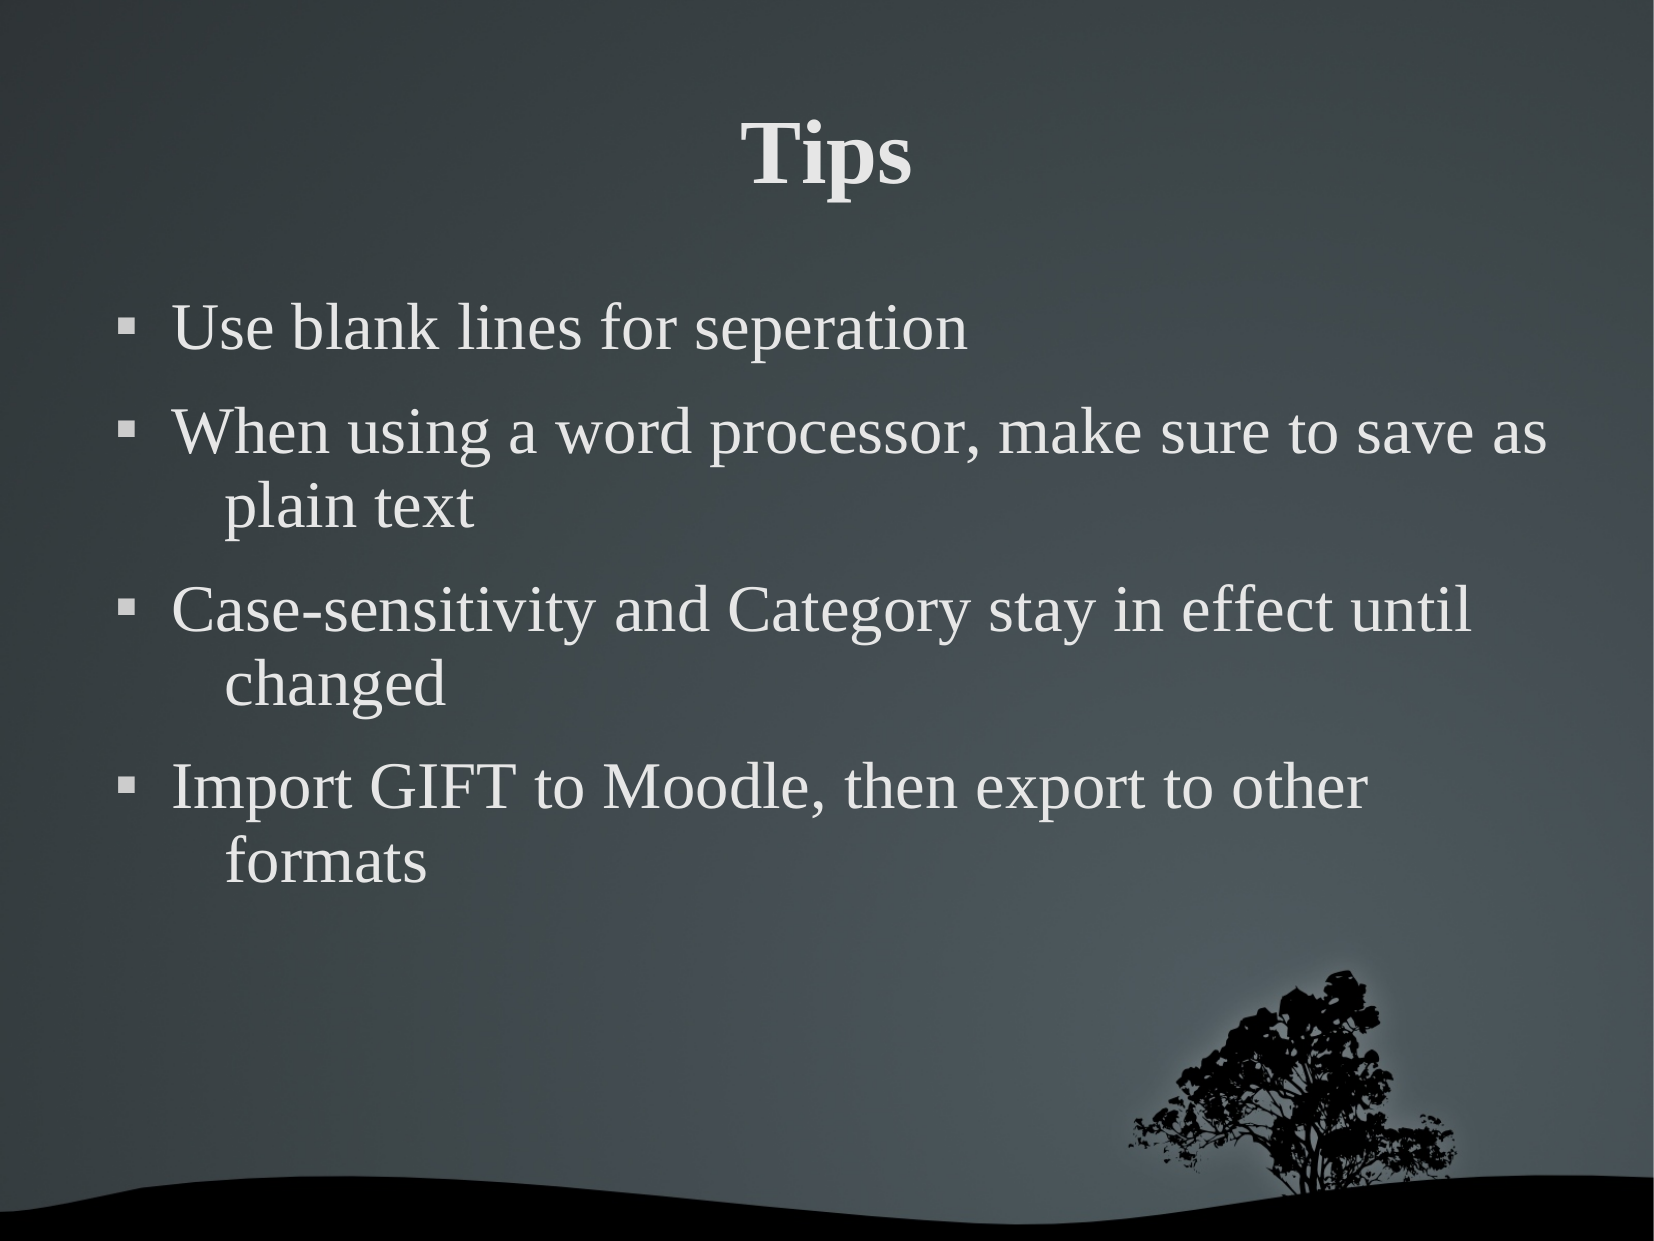

# Tips
Use blank lines for seperation
When using a word processor, make sure to save as plain text
Case-sensitivity and Category stay in effect until changed
Import GIFT to Moodle, then export to other formats